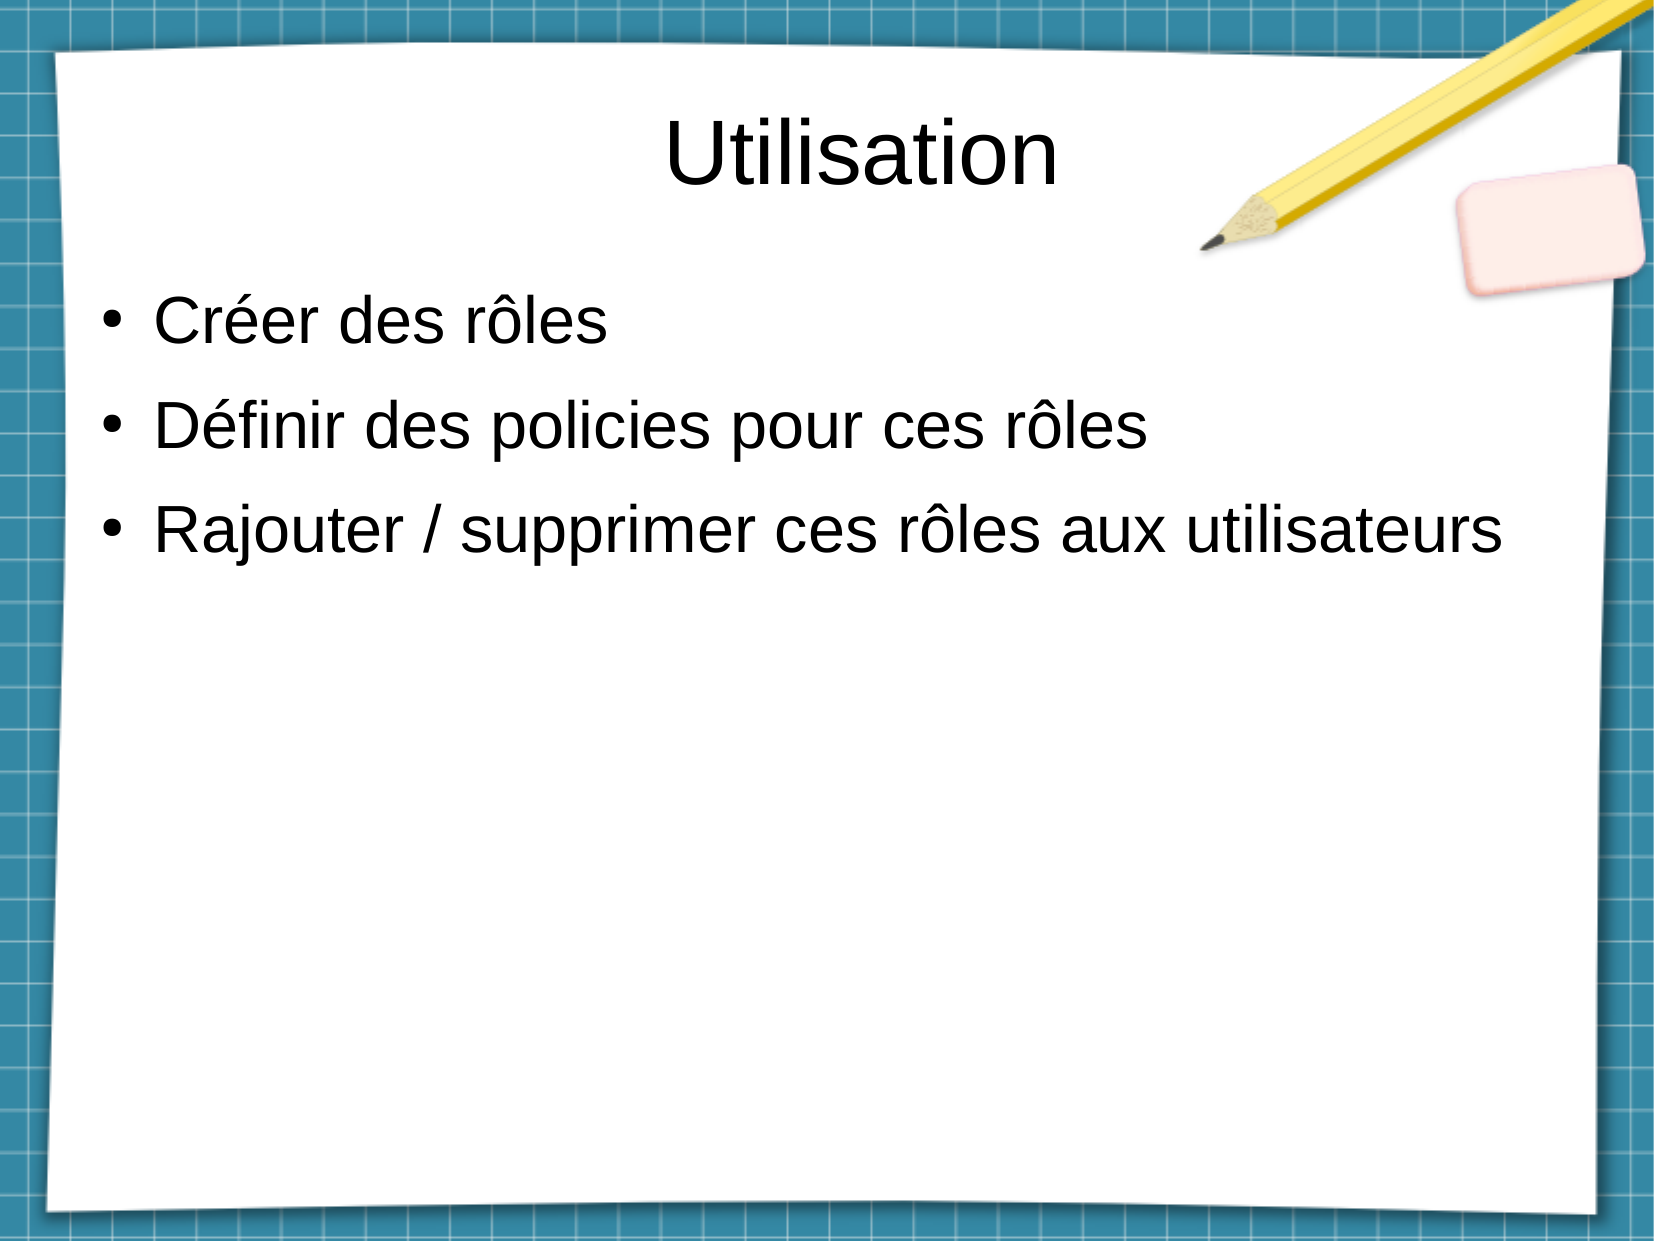

# Utilisation
Créer des rôles
Définir des policies pour ces rôles
Rajouter / supprimer ces rôles aux utilisateurs